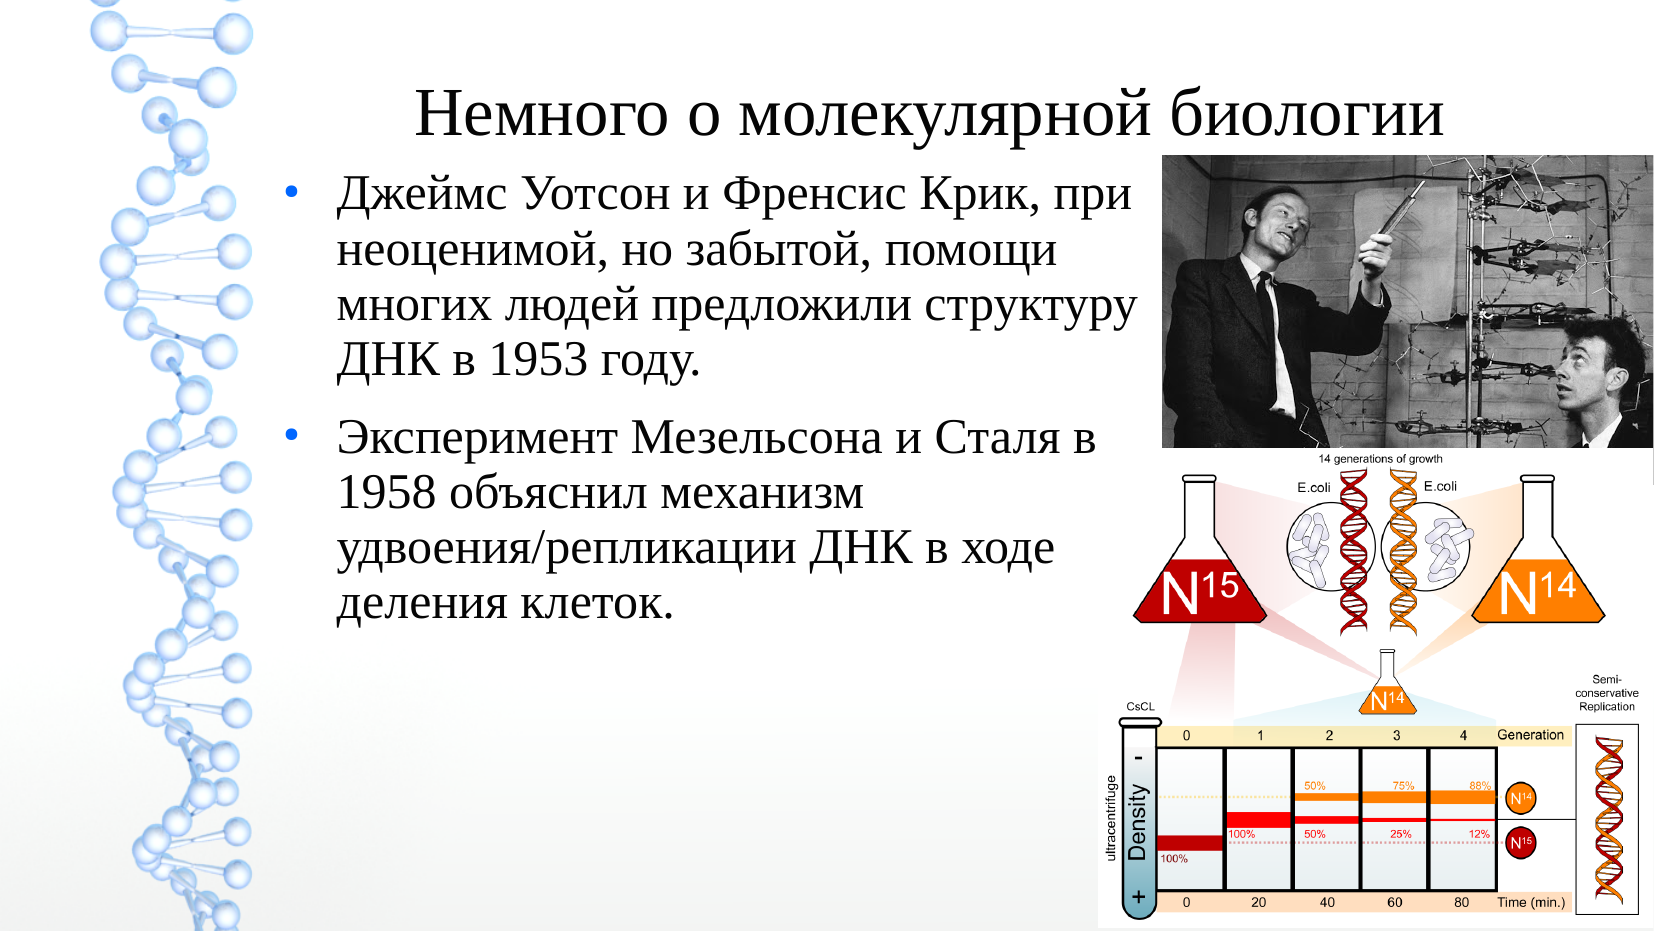

# Немного о молекулярной биологии
Джеймс Уотсон и Френсис Крик, при неоценимой, но забытой, помощи многих людей предложили структуру ДНК в 1953 году.
Эксперимент Мезельсона и Сталя в 1958 объяснил механизм удвоения/репликации ДНК в ходе деления клеток.
7